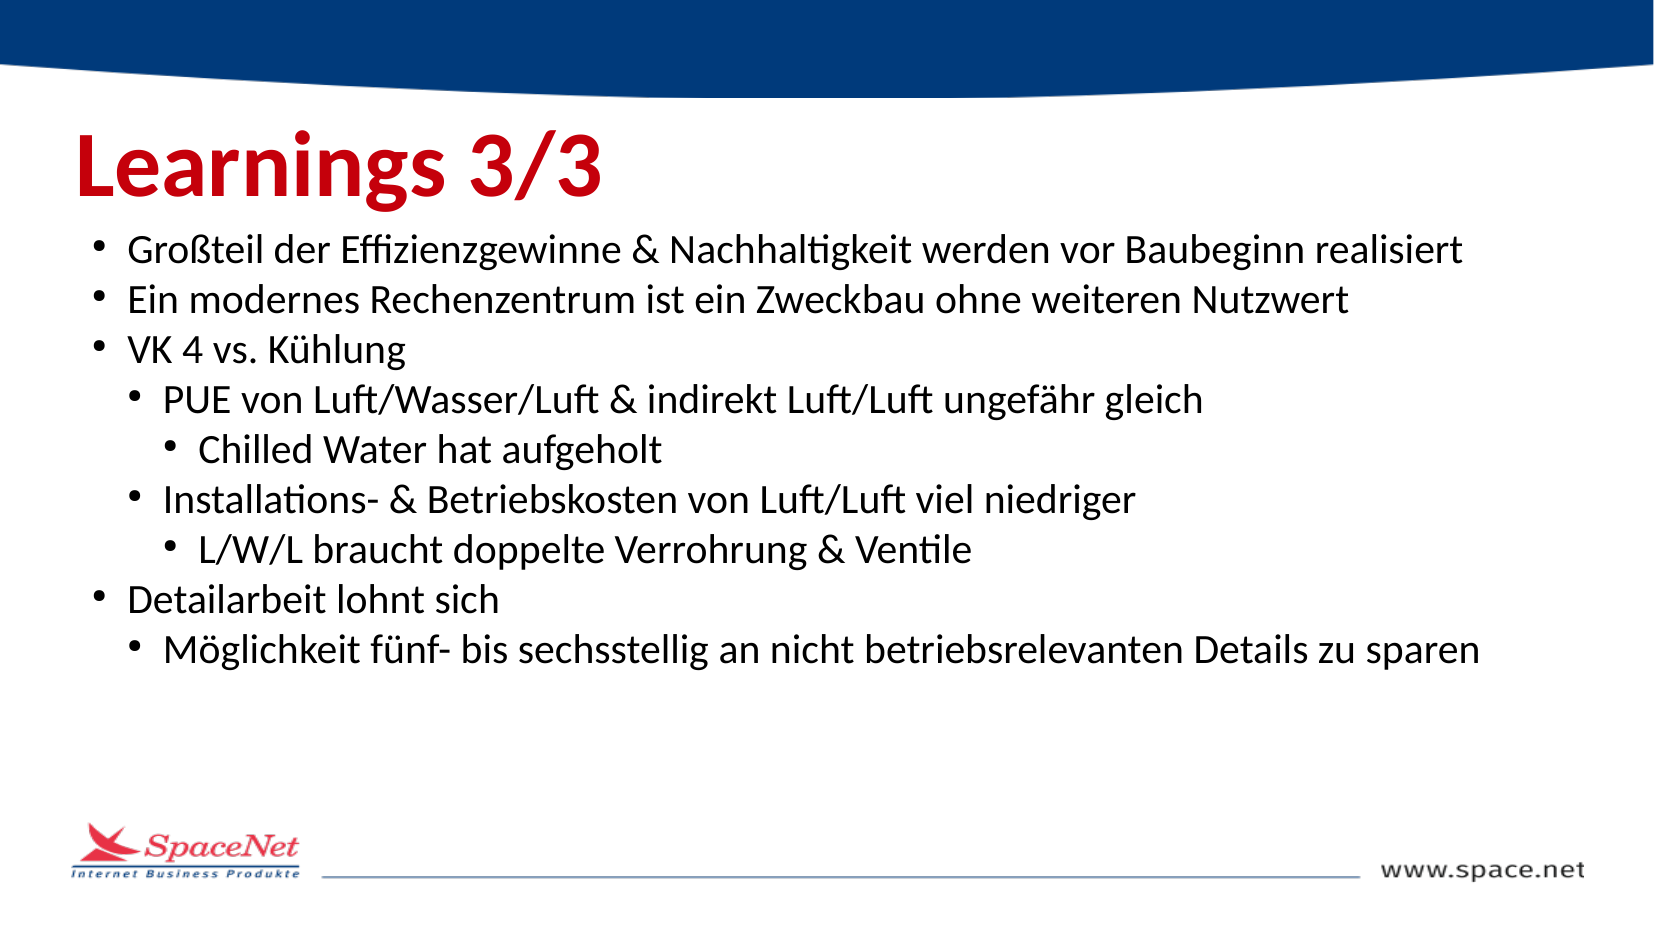

Learnings 3/3
Großteil der Effizienzgewinne & Nachhaltigkeit werden vor Baubeginn realisiert
Ein modernes Rechenzentrum ist ein Zweckbau ohne weiteren Nutzwert
VK 4 vs. Kühlung
PUE von Luft/Wasser/Luft & indirekt Luft/Luft ungefähr gleich
Chilled Water hat aufgeholt
Installations- & Betriebskosten von Luft/Luft viel niedriger
L/W/L braucht doppelte Verrohrung & Ventile
Detailarbeit lohnt sich
Möglichkeit fünf- bis sechsstellig an nicht betriebsrelevanten Details zu sparen